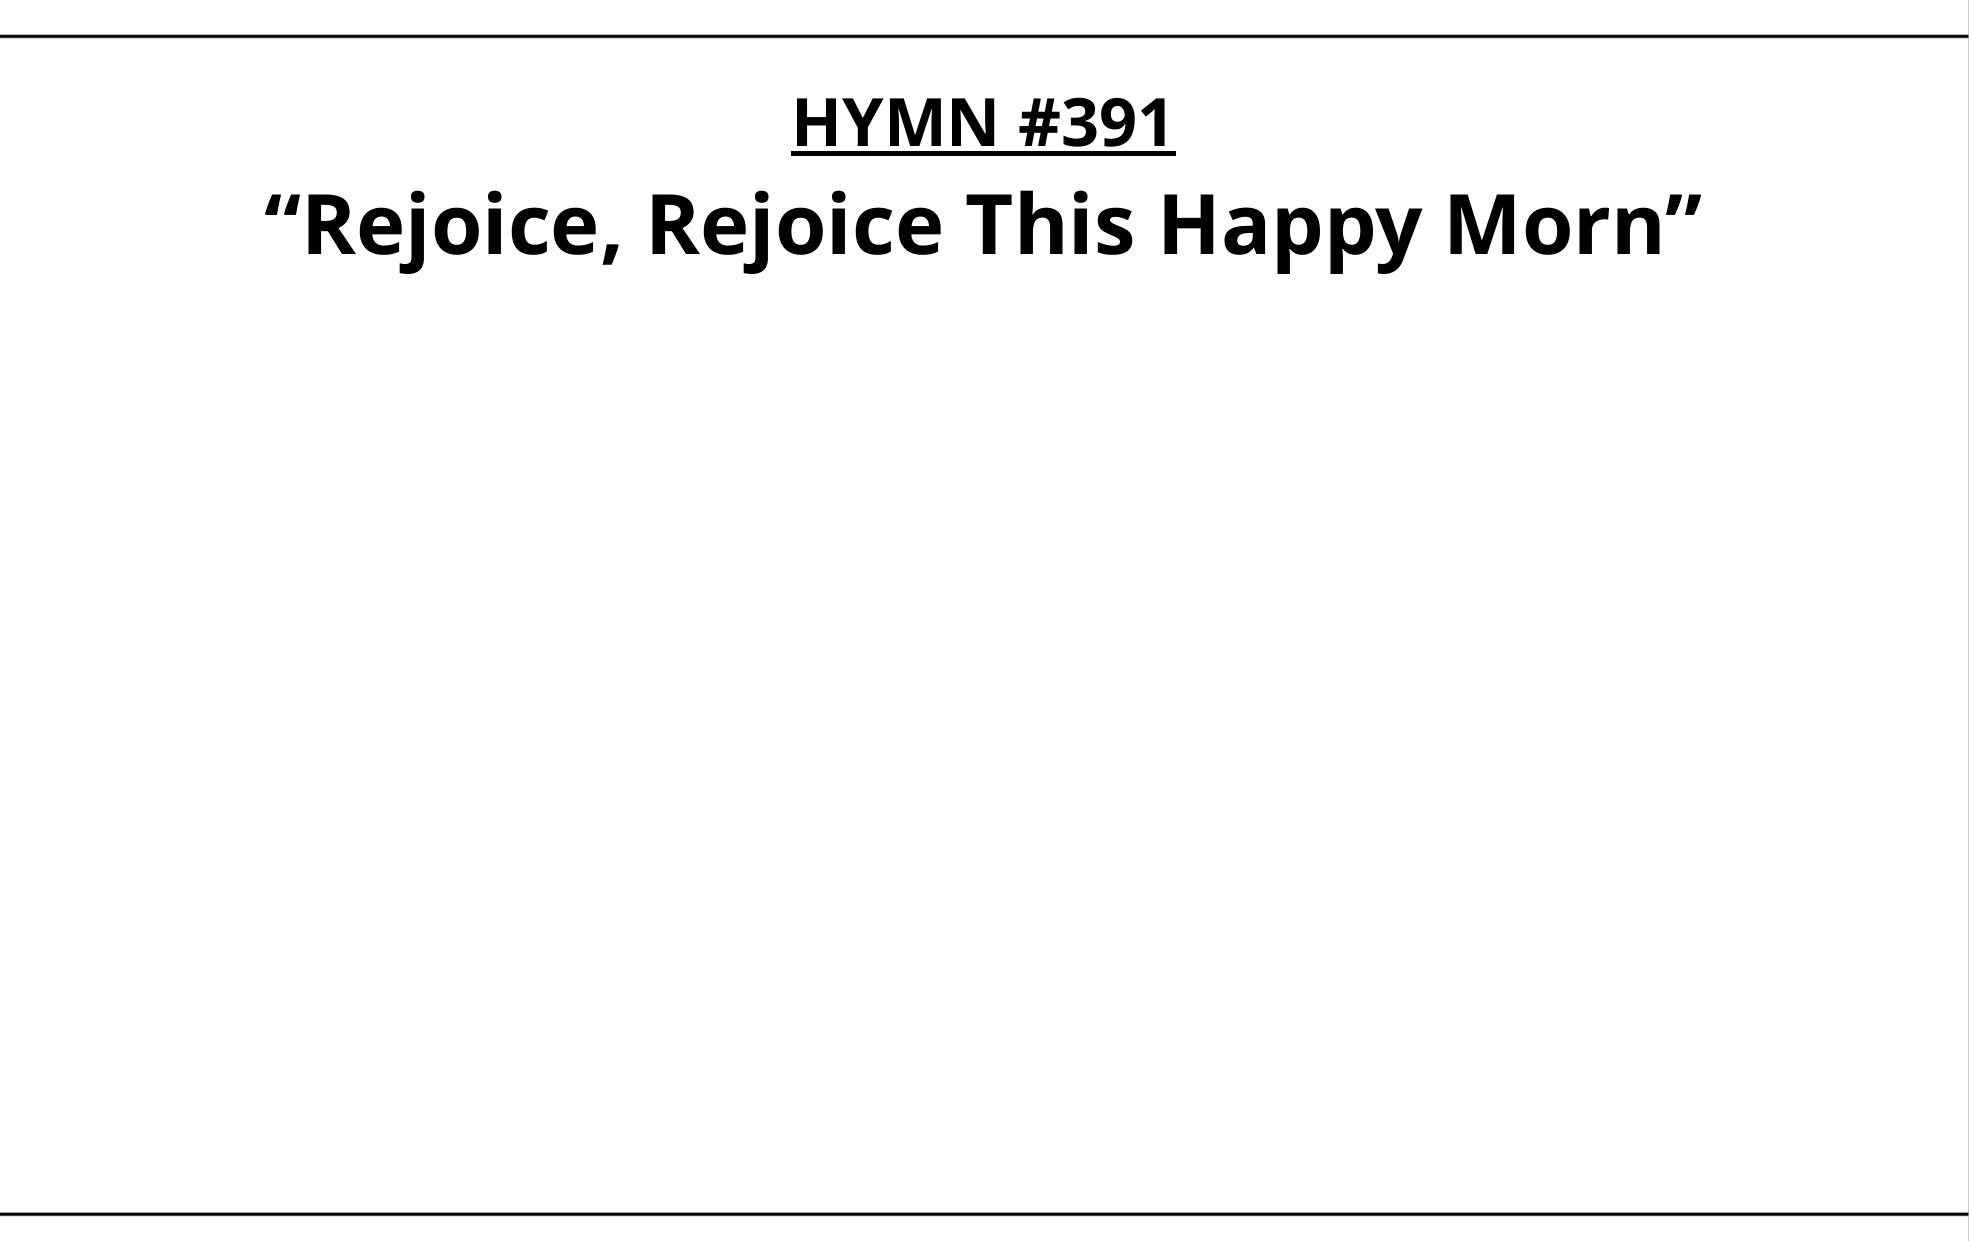

# HYMN #391
“Rejoice, Rejoice This Happy Morn”